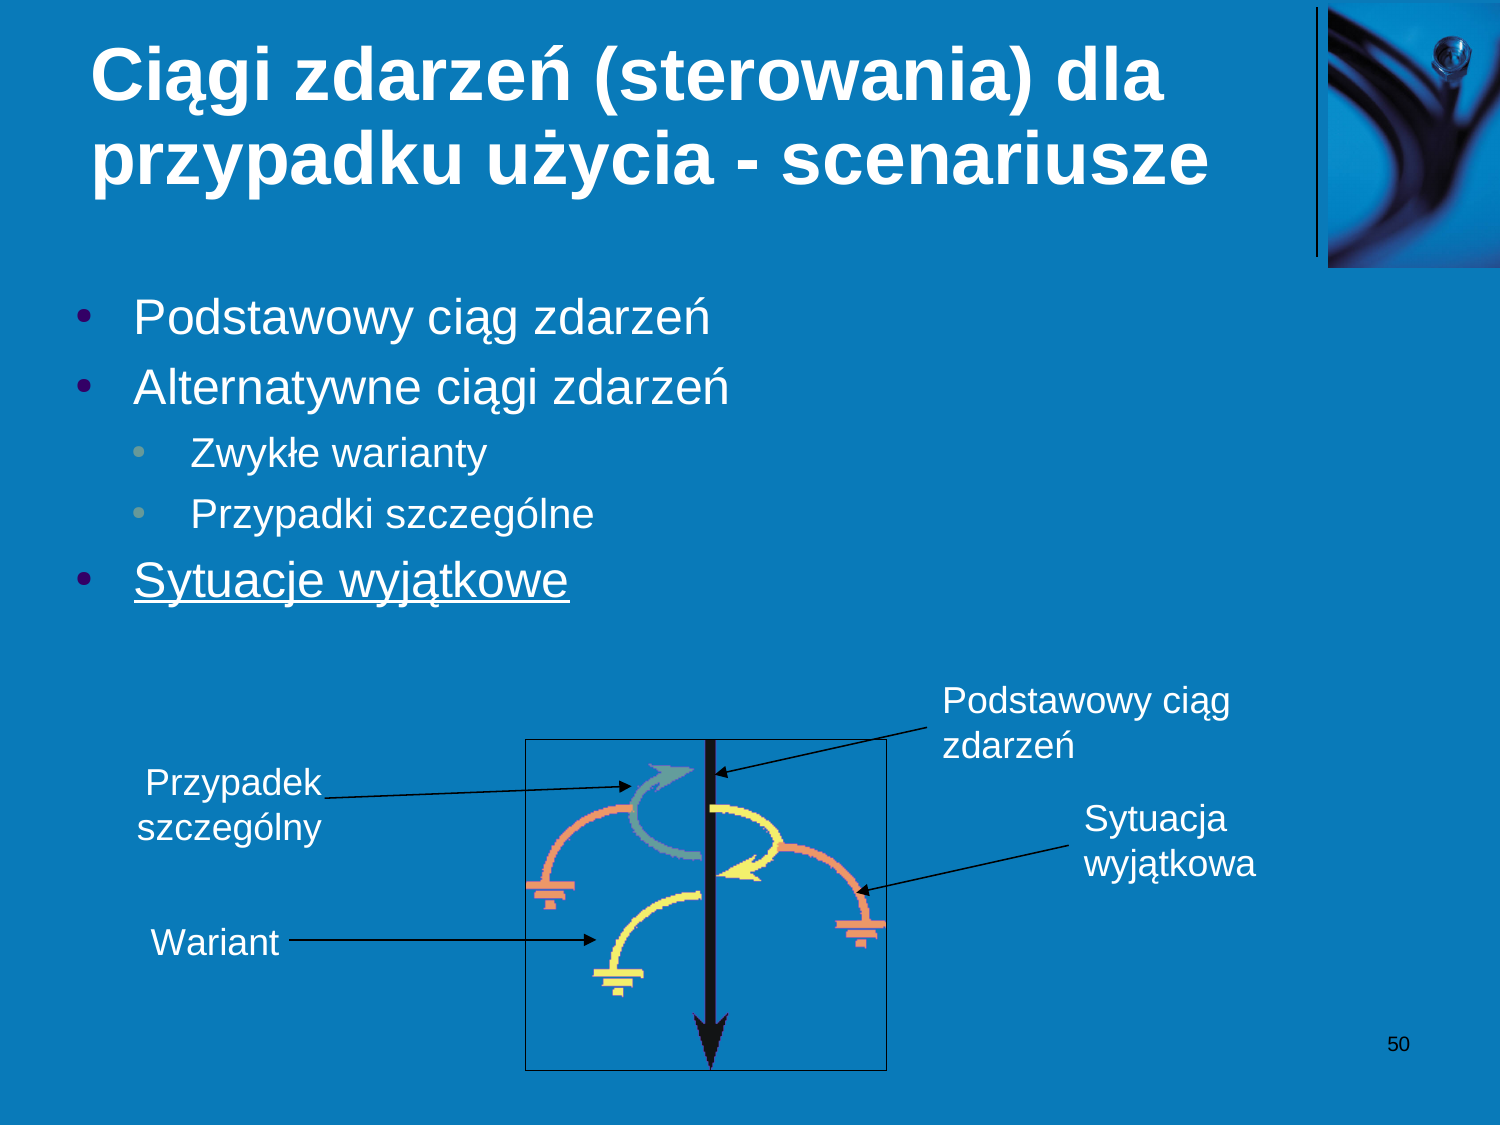

# Ciągi zdarzeń (sterowania) dla przypadku użycia - scenariusze
Podstawowy ciąg zdarzeń
Alternatywne ciągi zdarzeń
Zwykłe warianty
Przypadki szczególne
Sytuacje wyjątkowe
Podstawowy ciąg zdarzeń
Przypadek
szczególny
Sytuacja wyjątkowa
Wariant
50